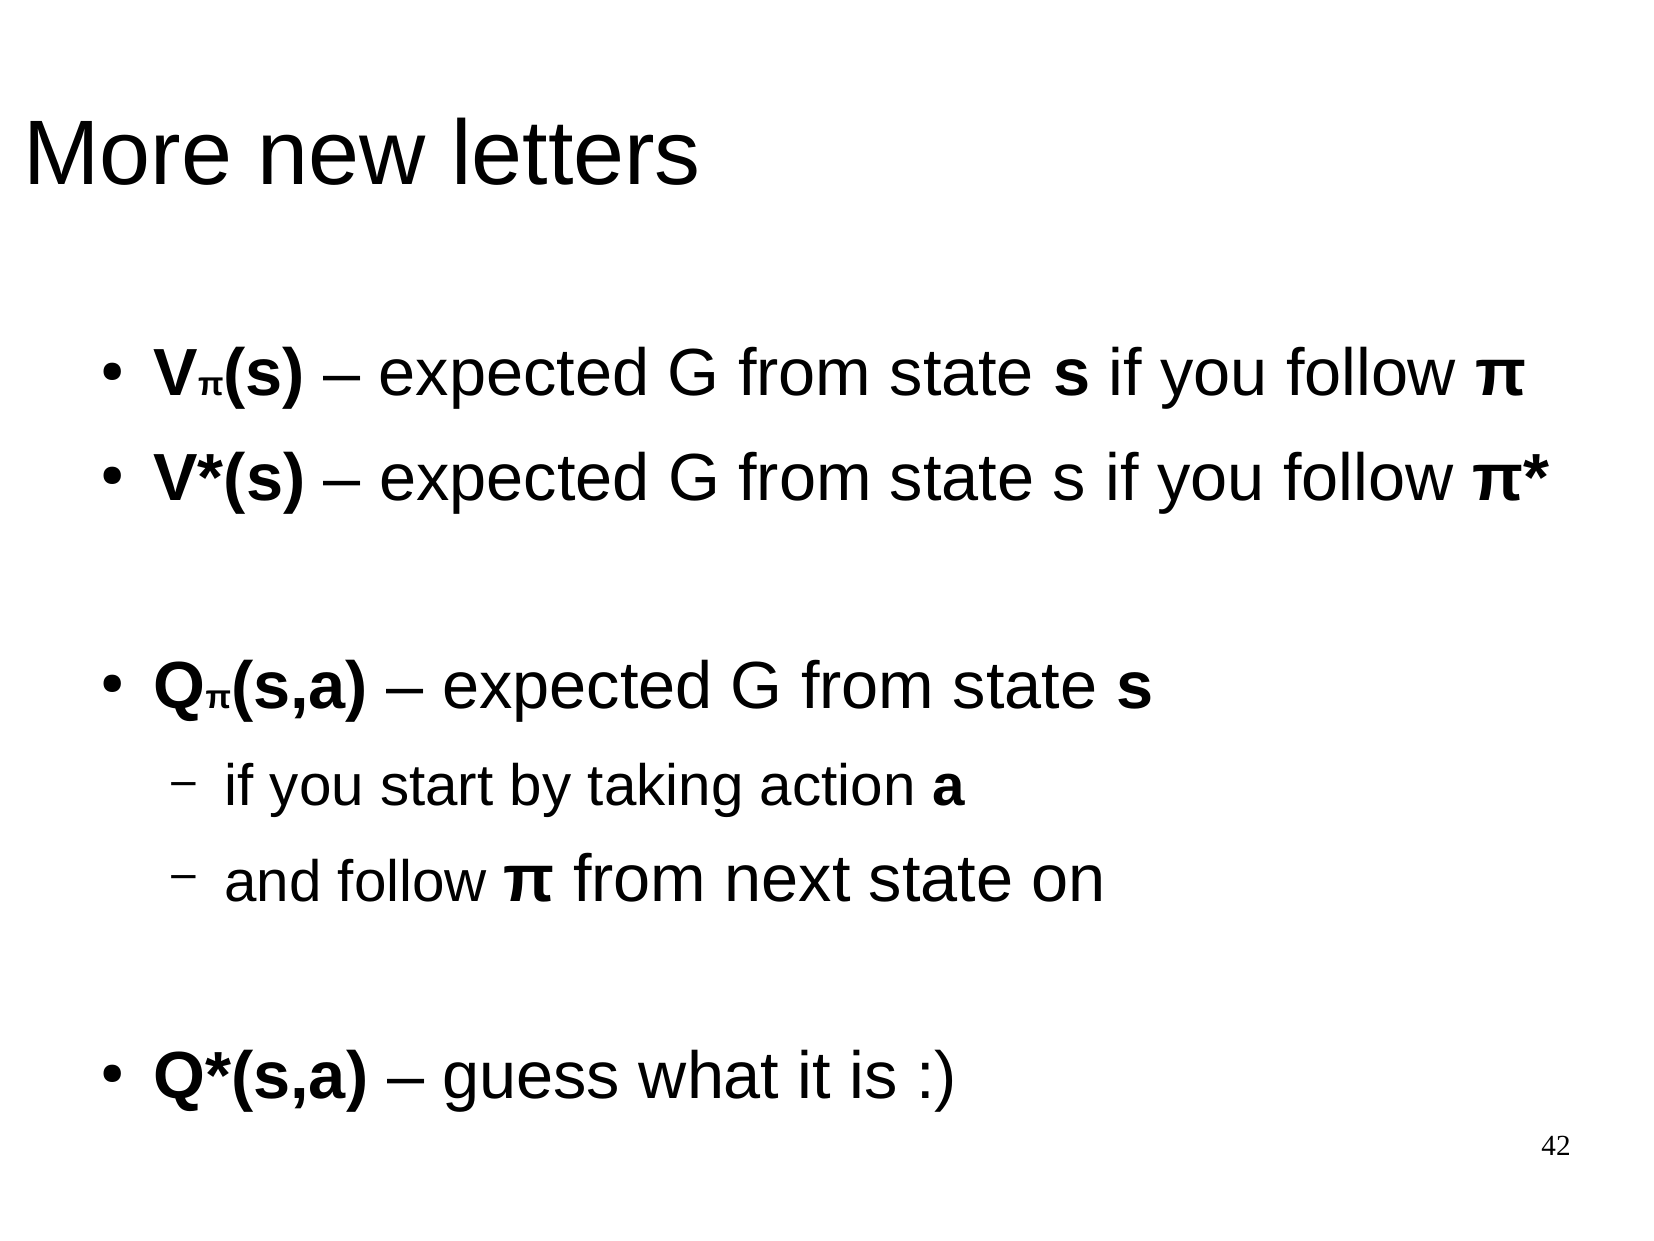

# More new letters
Vπ(s) – expected G from state s if you follow π
V*(s) – expected G from state s if you follow π*
Qπ(s,a) – expected G from state s
if you start by taking action a
and follow π from next state on
Q*(s,a) – guess what it is :)
42